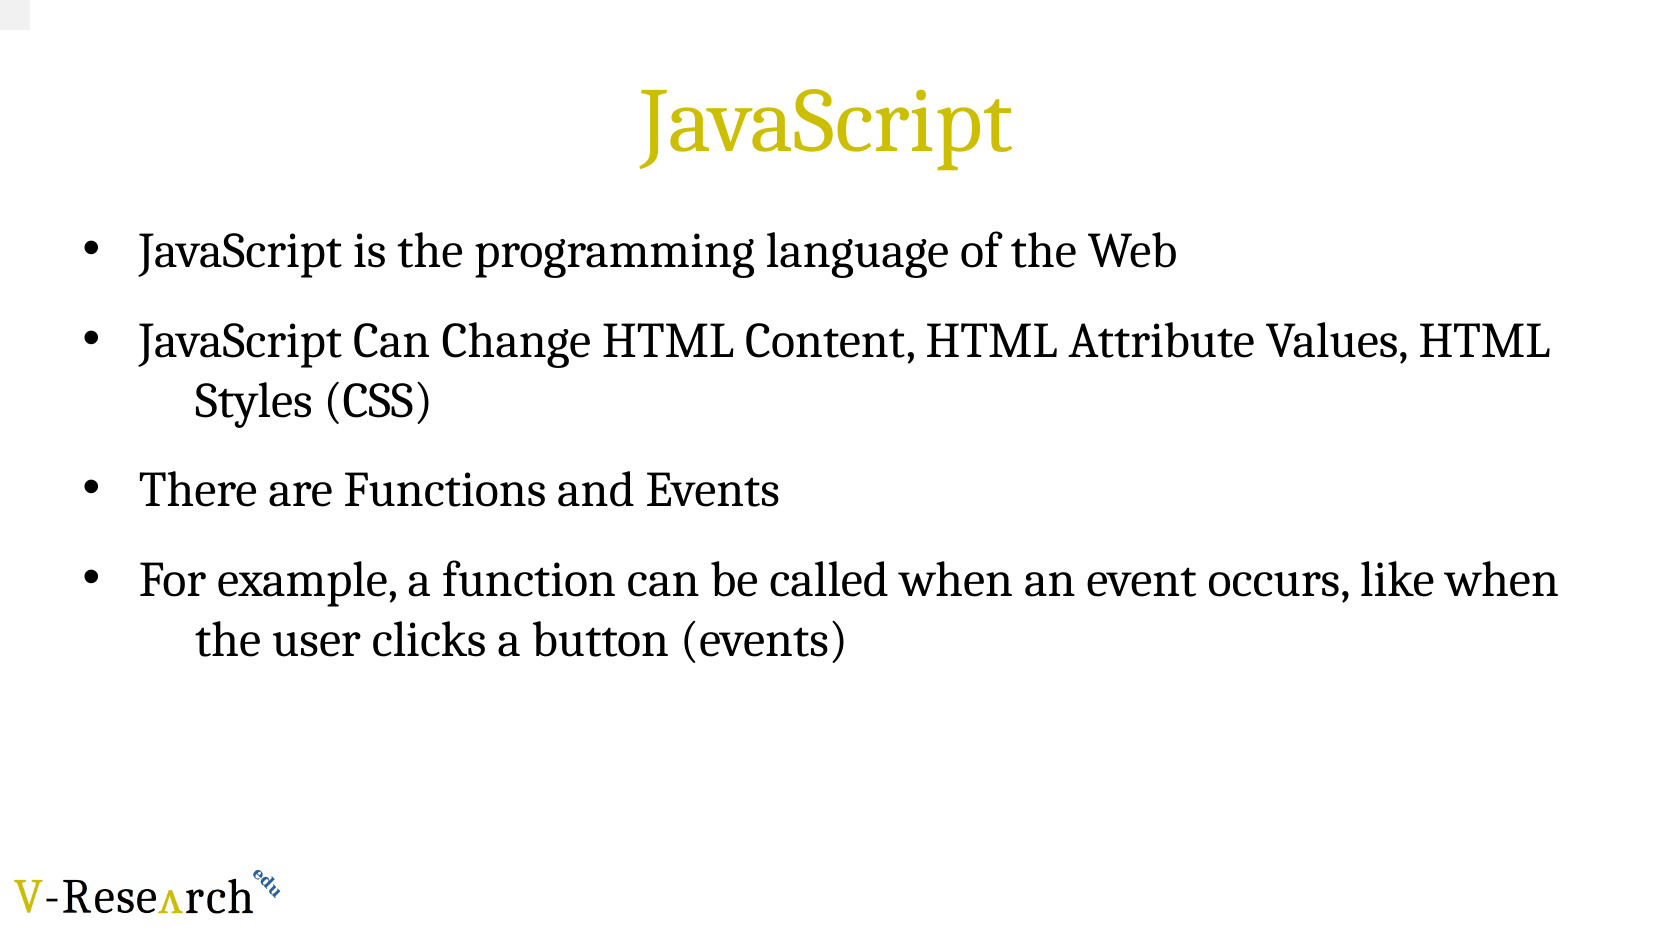

# JavaScript
JavaScript is the programming language of the Web
JavaScript Can Change HTML Content, HTML Attribute Values, HTML Styles (CSS)
There are Functions and Events
For example, a function can be called when an event occurs, like when the user clicks a button (events)
edu